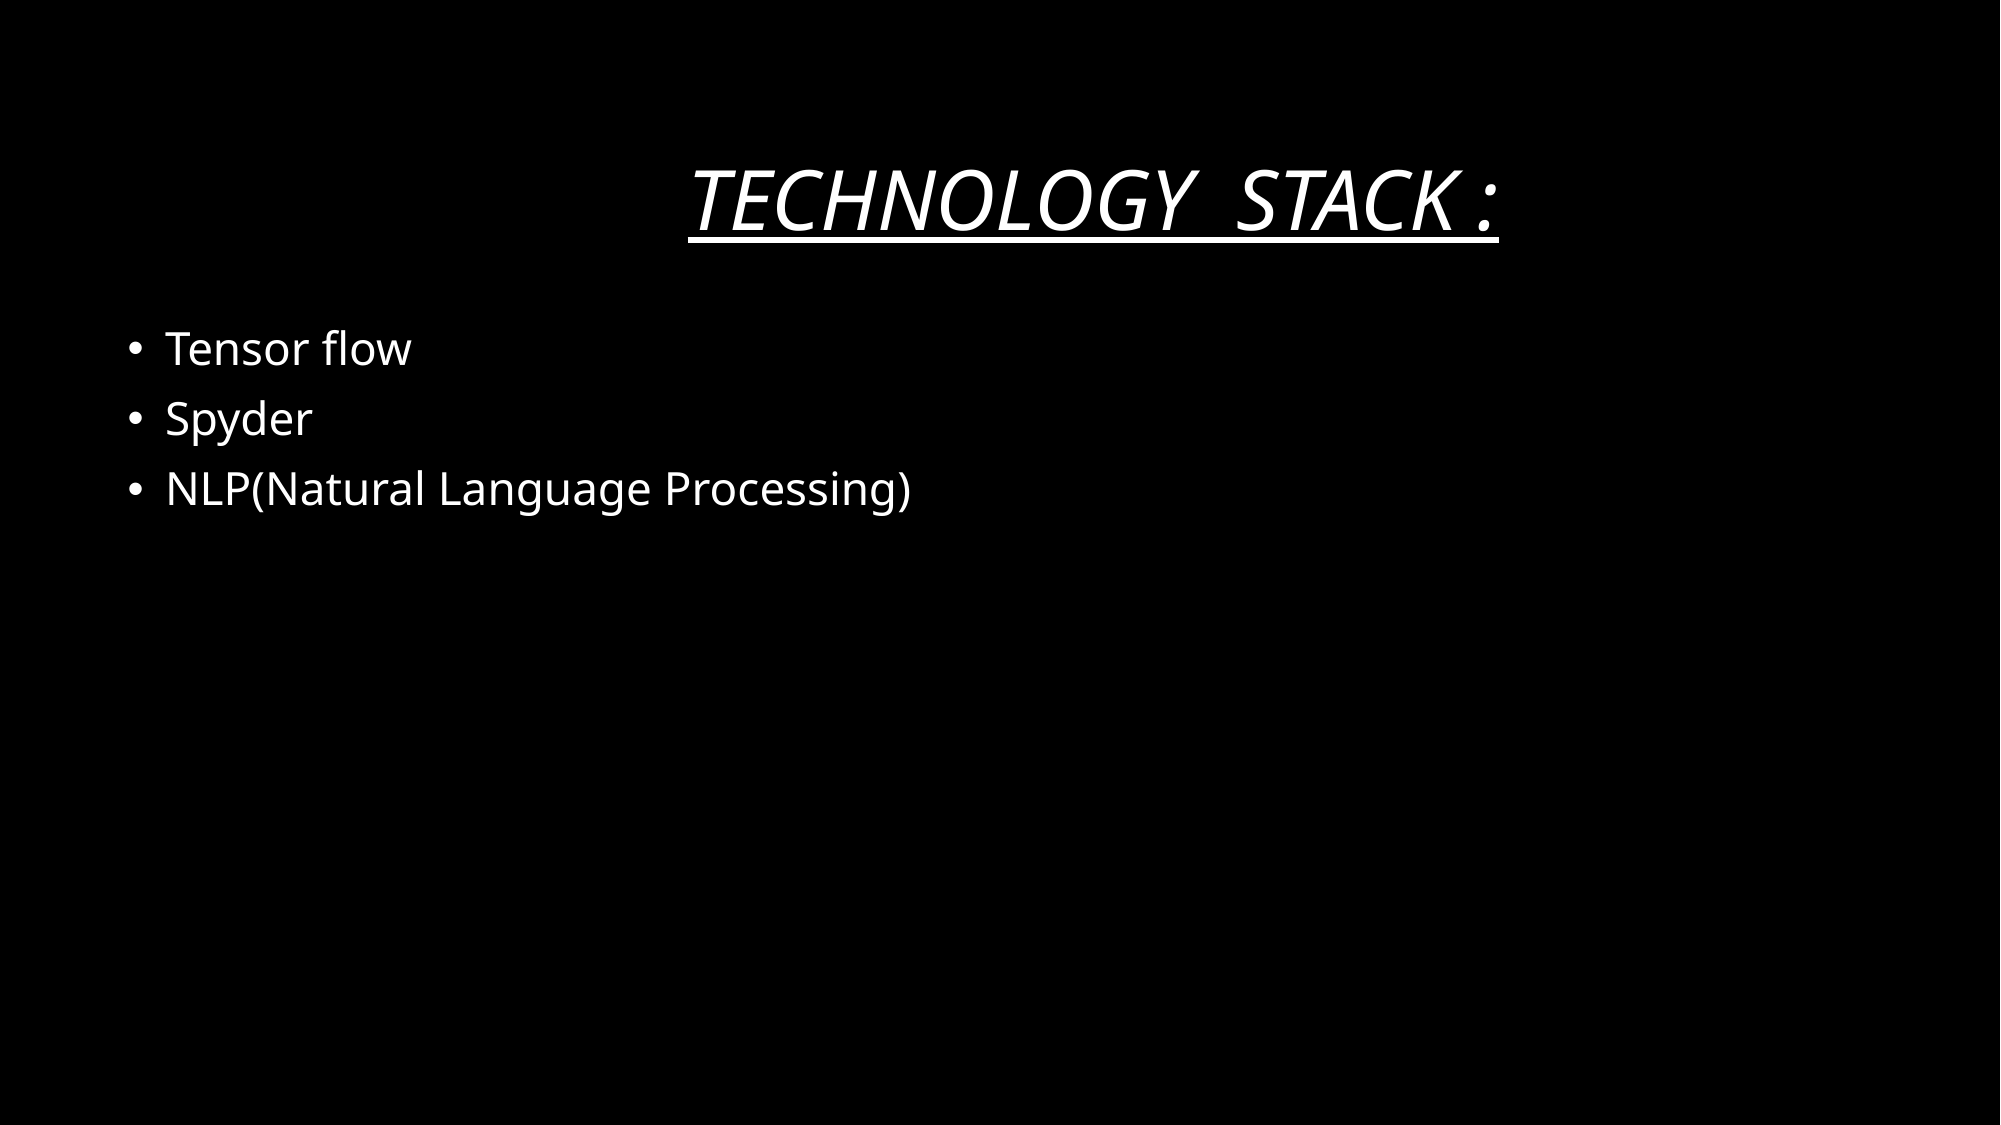

# Technology stack :
Tensor flow
Spyder
NLP(Natural Language Processing)